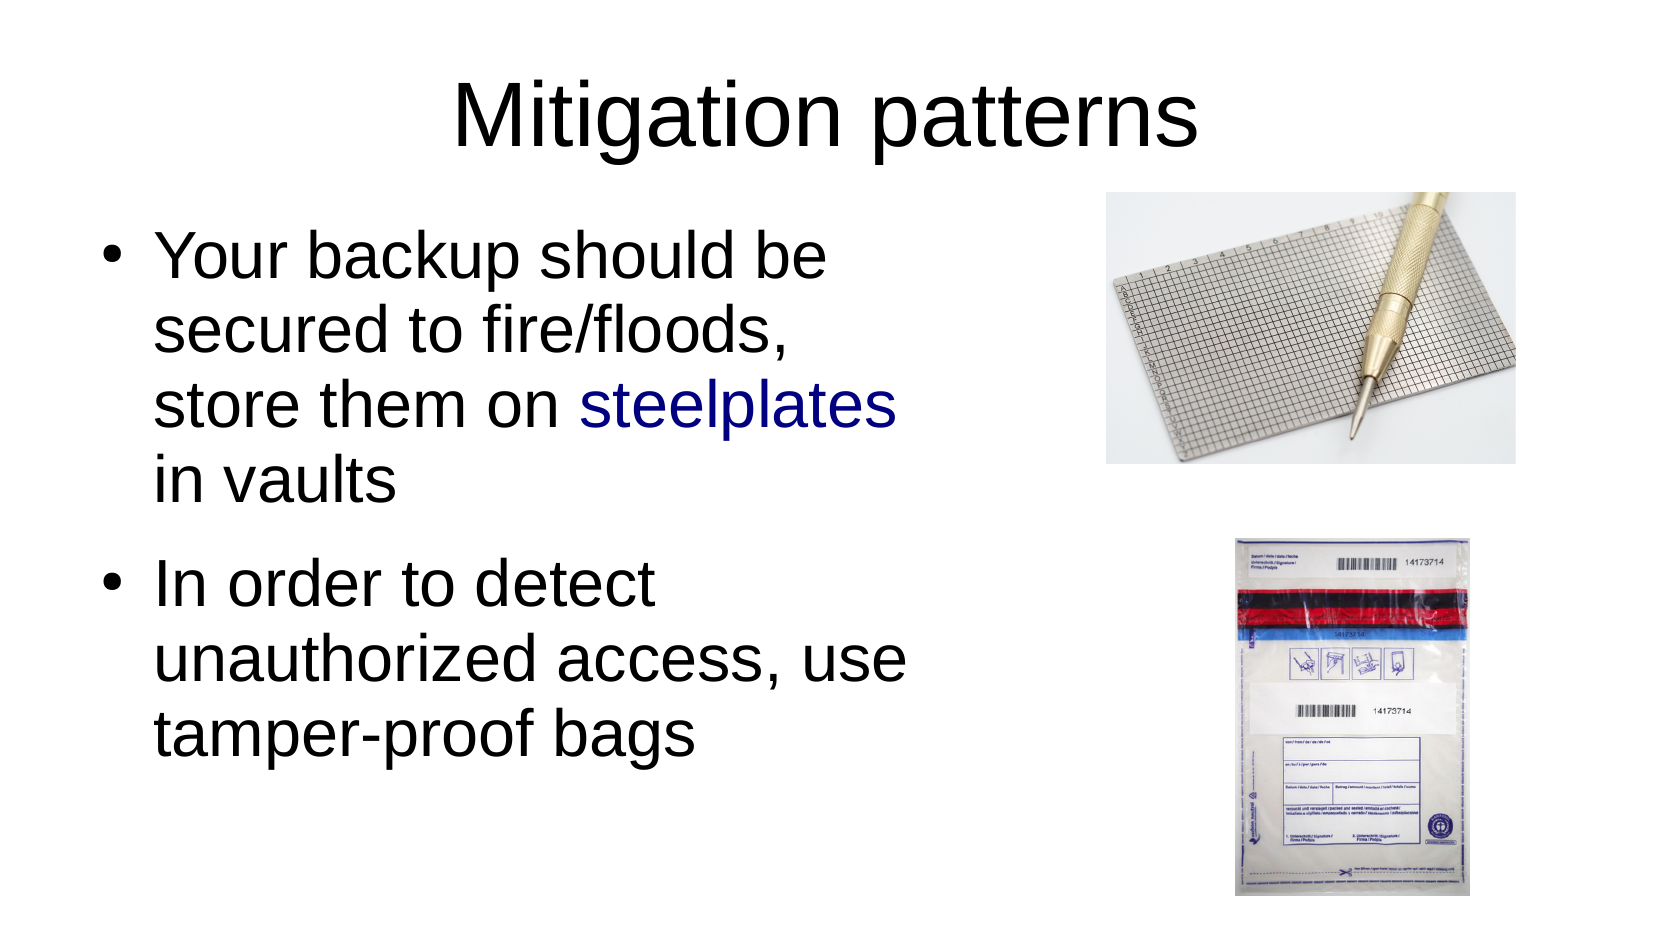

# Mitigation patterns
Your backup should be secured to fire/floods, store them on steelplates in vaults
In order to detect unauthorized access, use tamper-proof bags